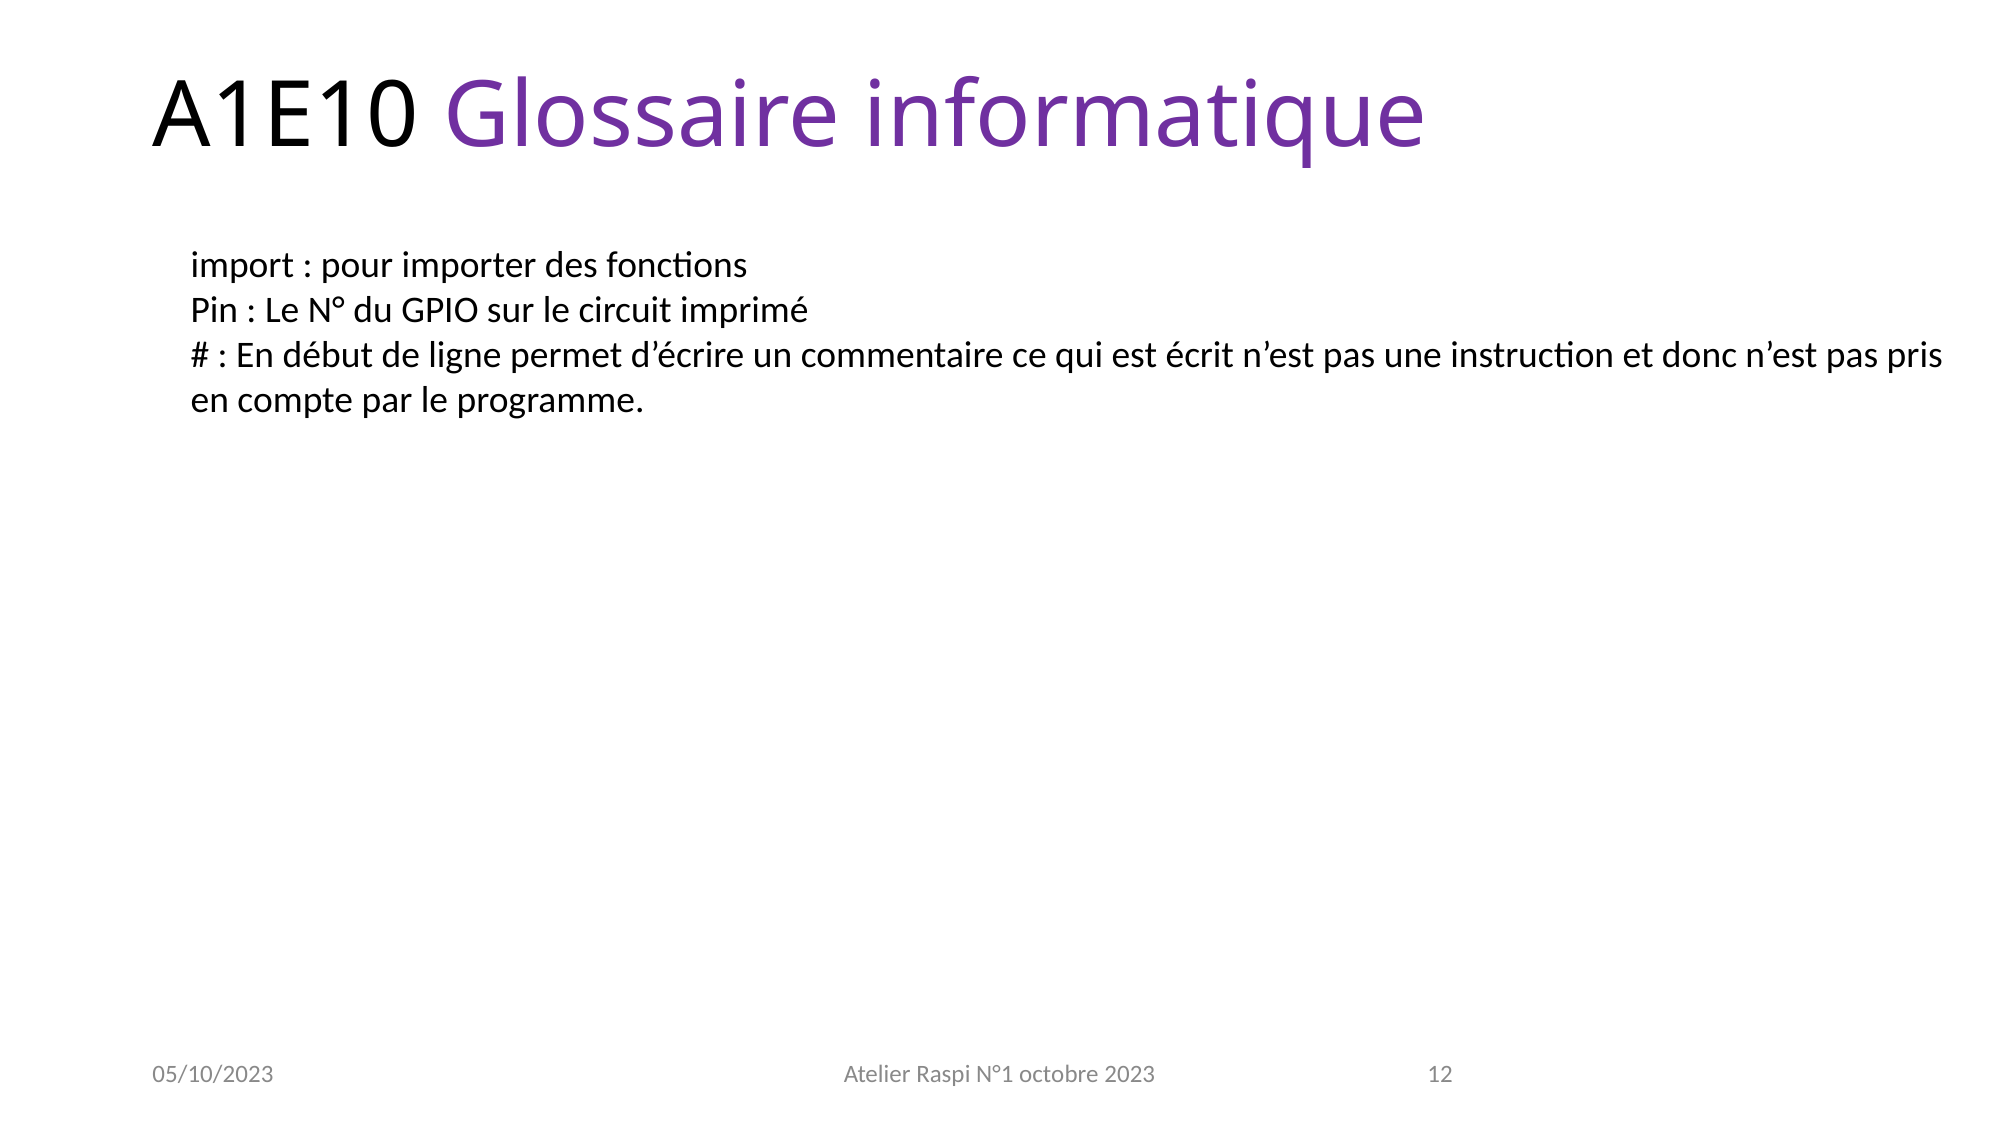

A1E10 Glossaire informatique
import : pour importer des fonctions
Pin : Le N° du GPIO sur le circuit imprimé
# : En début de ligne permet d’écrire un commentaire ce qui est écrit n’est pas une instruction et donc n’est pas pris
en compte par le programme.
05/10/2023
Atelier Raspi N°1 octobre 2023